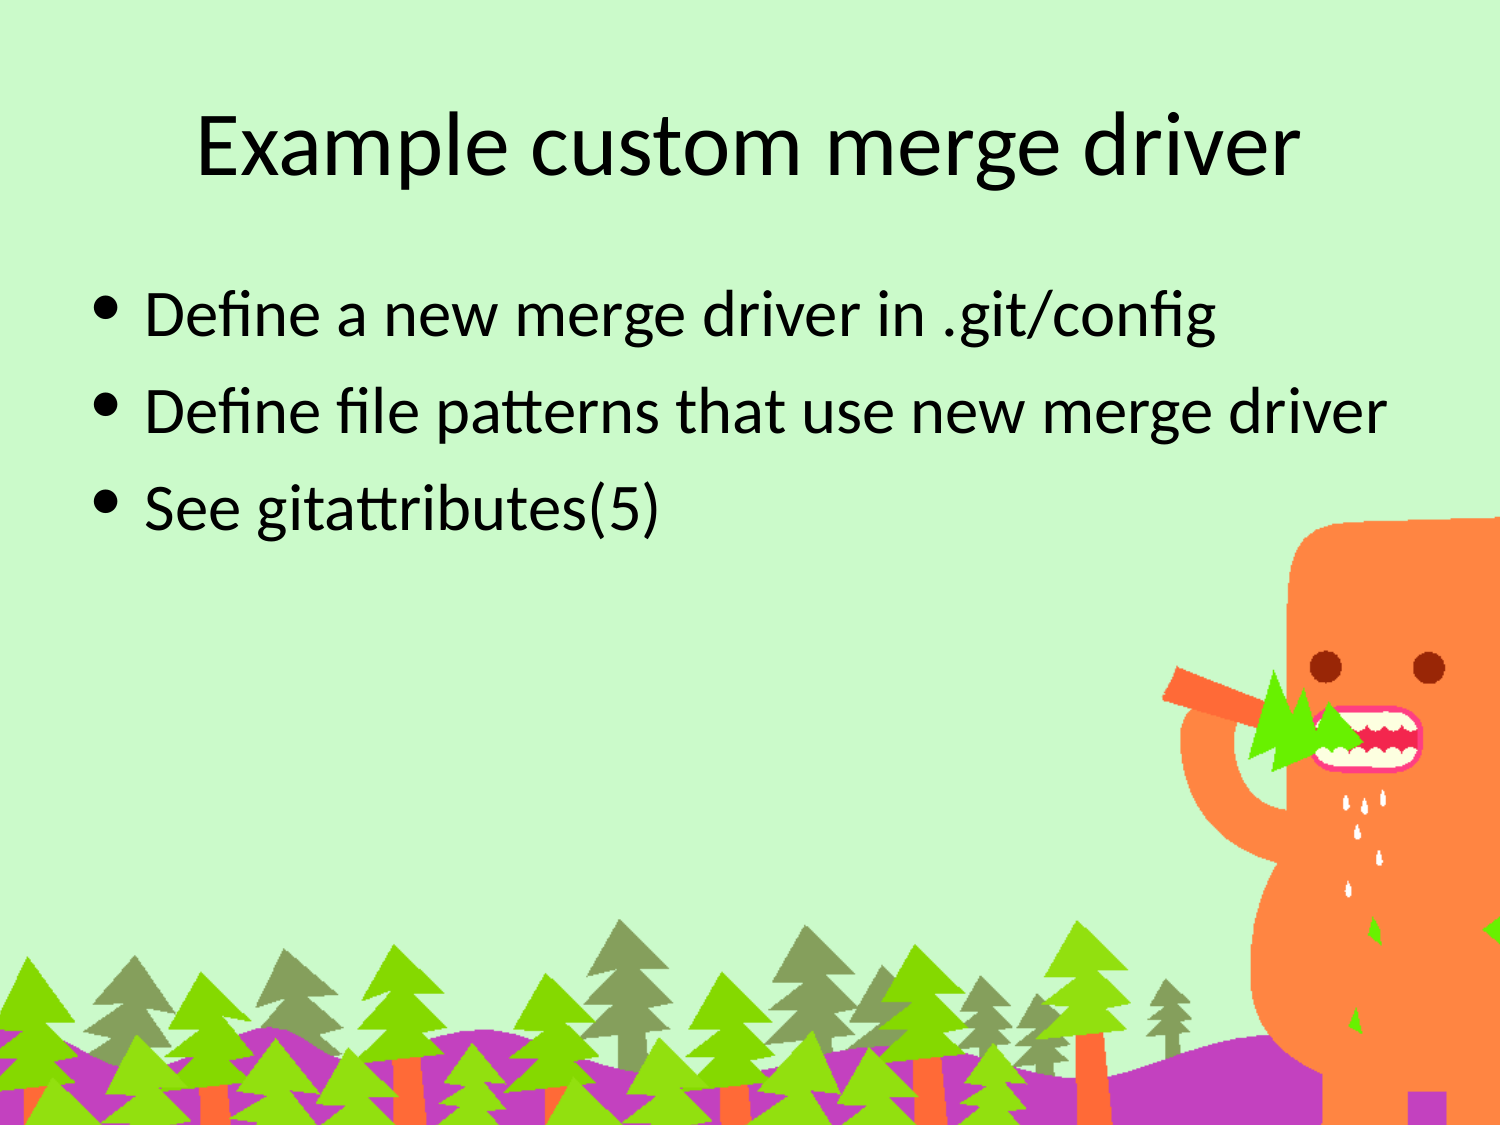

# Example custom merge driver
Define a new merge driver in .git/config
Define file patterns that use new merge driver
See gitattributes(5)